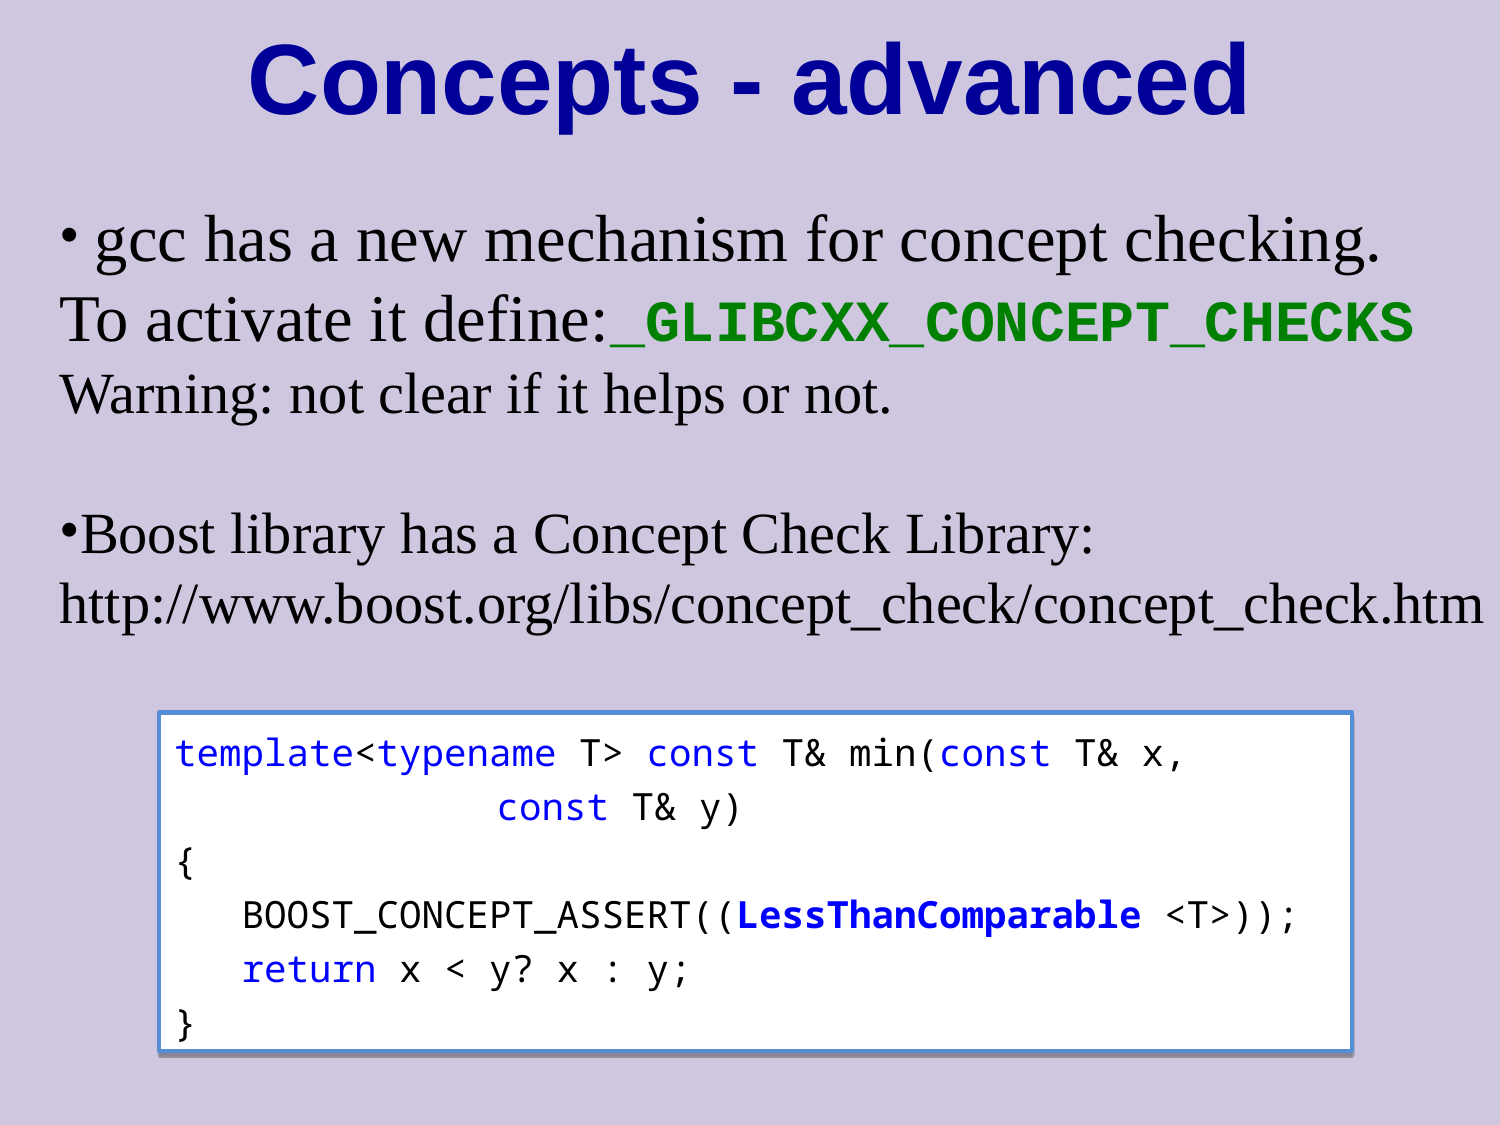

# Concepts - advanced
 gcc has a new mechanism for concept checking.
To activate it define:_GLIBCXX_CONCEPT_CHECKS
Warning: not clear if it helps or not.
Boost library has a Concept Check Library:
http://www.boost.org/libs/concept_check/concept_check.htm
template<typename T> const T& min(const T& x,
				 const T& y)
{
 BOOST_CONCEPT_ASSERT((LessThanComparable <T>));
   return x < y? x : y;
}